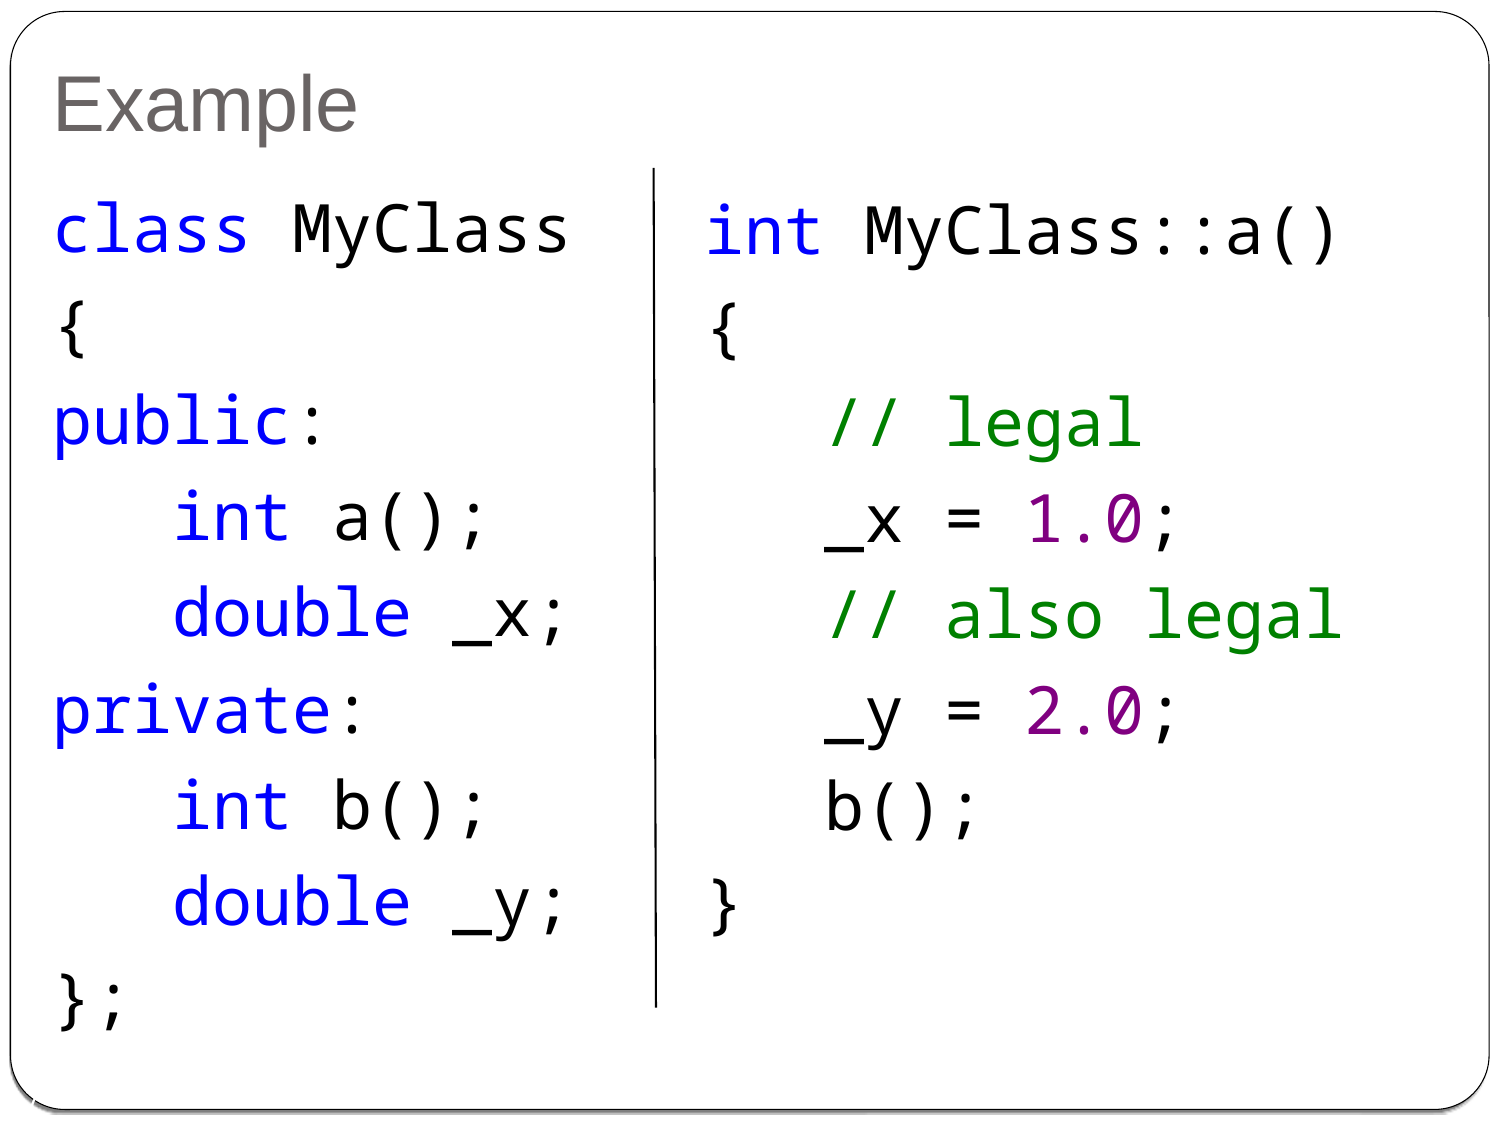

# Example
class MyClass
{
public:
   int a();
   double _x;
private:
   int b();
   double _y;
};
int MyClass::a()
{
   // legal
 _x = 1.0;
   // also legal
 _y = 2.0;
   b();
}